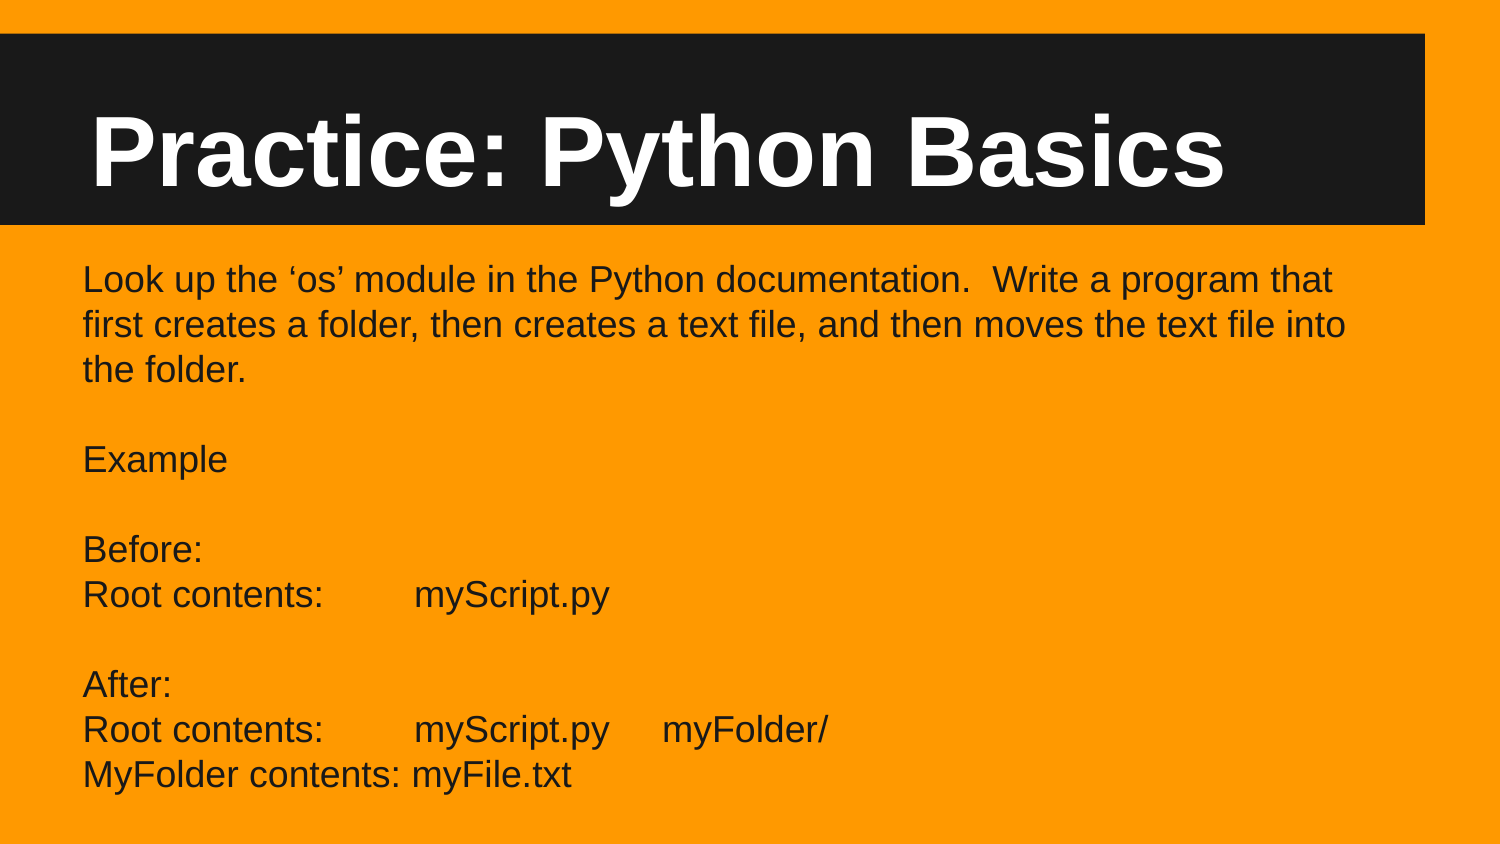

# Practice: Python Basics
Look up the ‘os’ module in the Python documentation. Write a program that first creates a folder, then creates a text file, and then moves the text file into the folder.
Example
Before:
Root contents: 	 myScript.py
After:
Root contents: 	 myScript.py myFolder/
MyFolder contents: myFile.txt